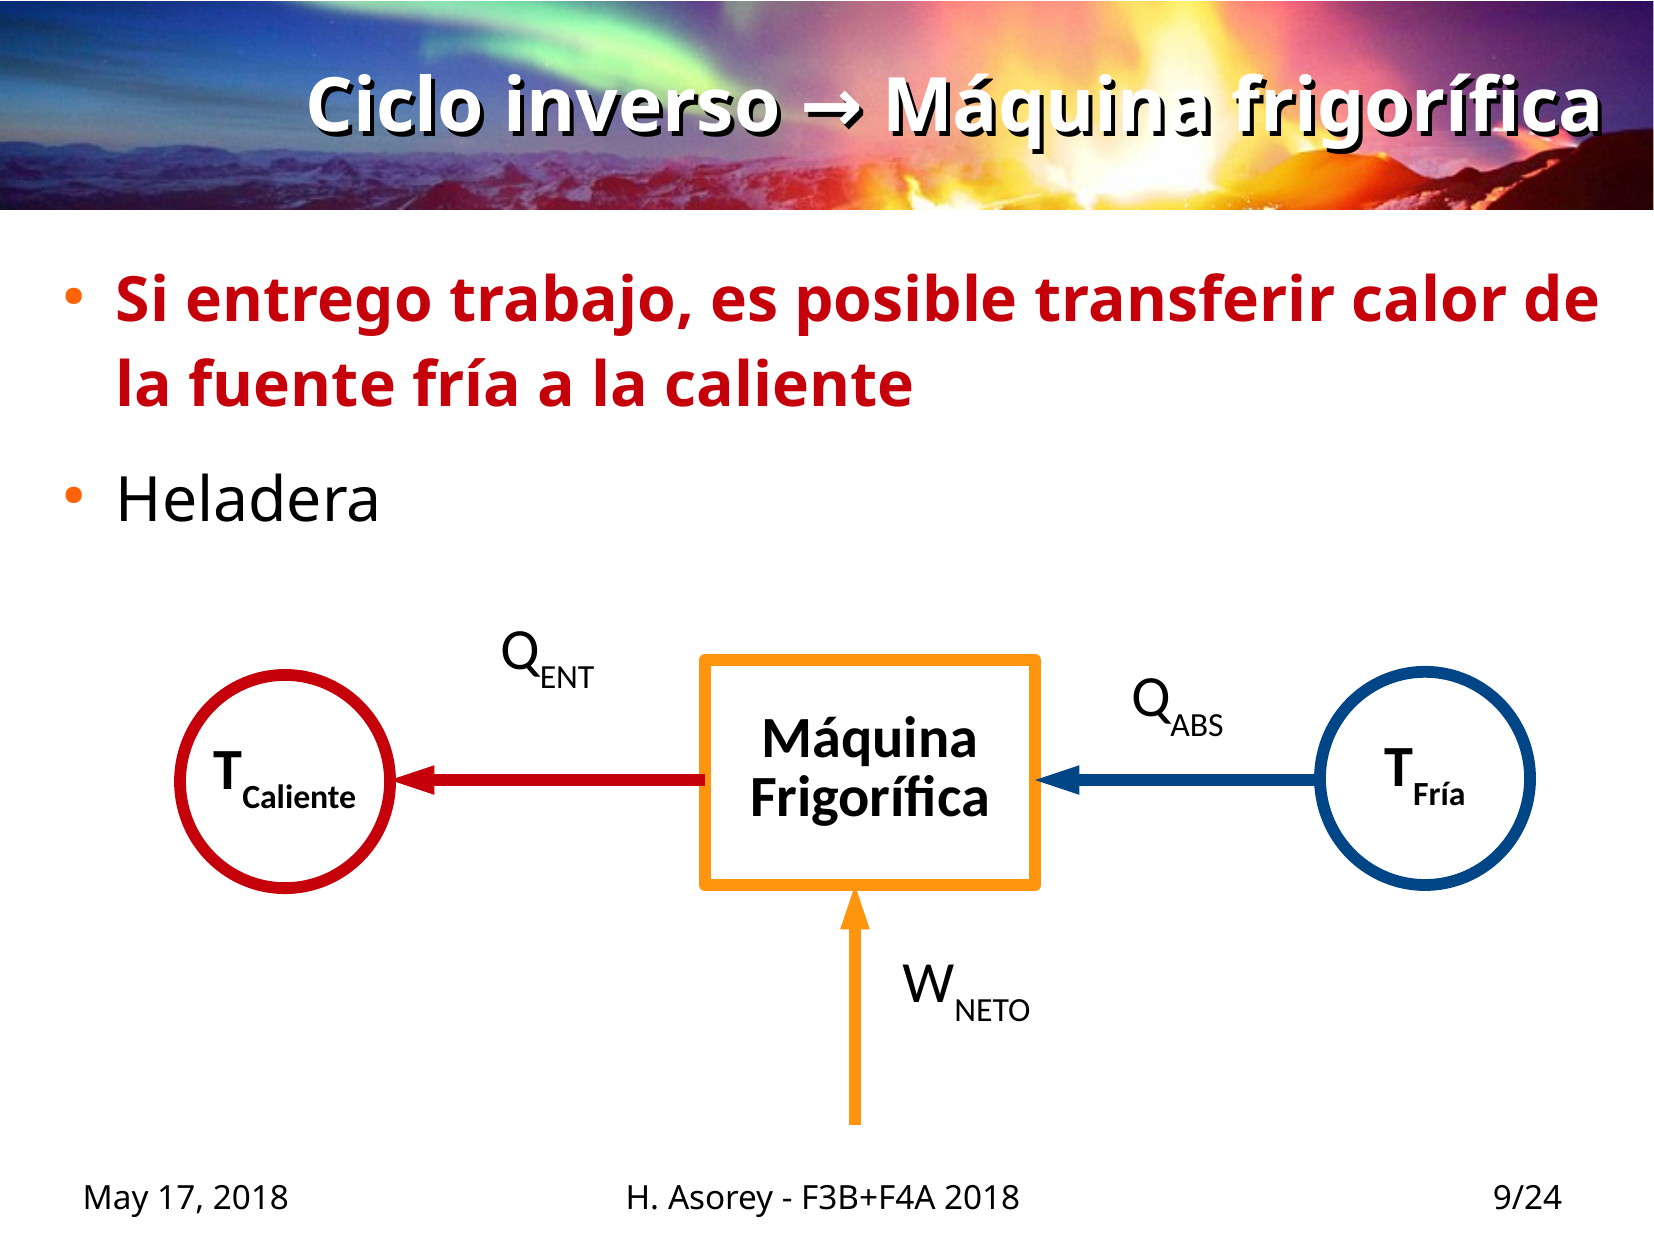

# Ciclo inverso → Máquina frigorífica
Si entrego trabajo, es posible transferir calor de la fuente fría a la caliente
Heladera
Máquina
Frigorífica
TFría
TCaliente
QENT
QABS
WNETO
May 17, 2018
H. Asorey - F3B+F4A 2018
9